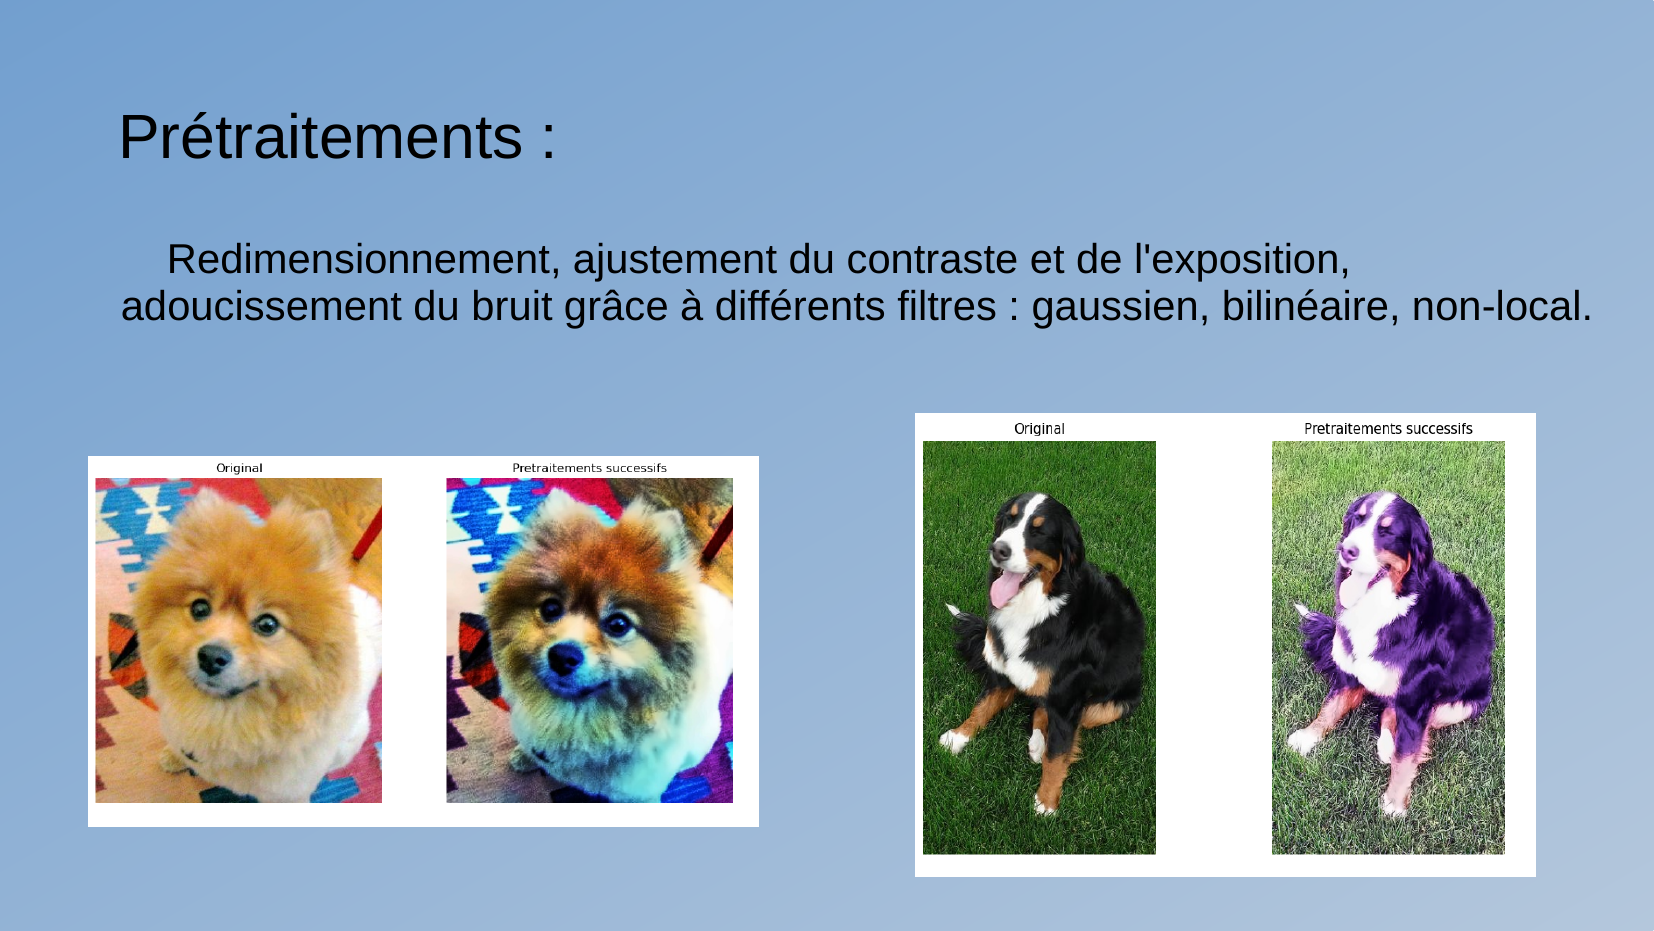

# Prétraitements :
 Redimensionnement, ajustement du contraste et de l'exposition, adoucissement du bruit grâce à différents filtres : gaussien, bilinéaire, non-local.